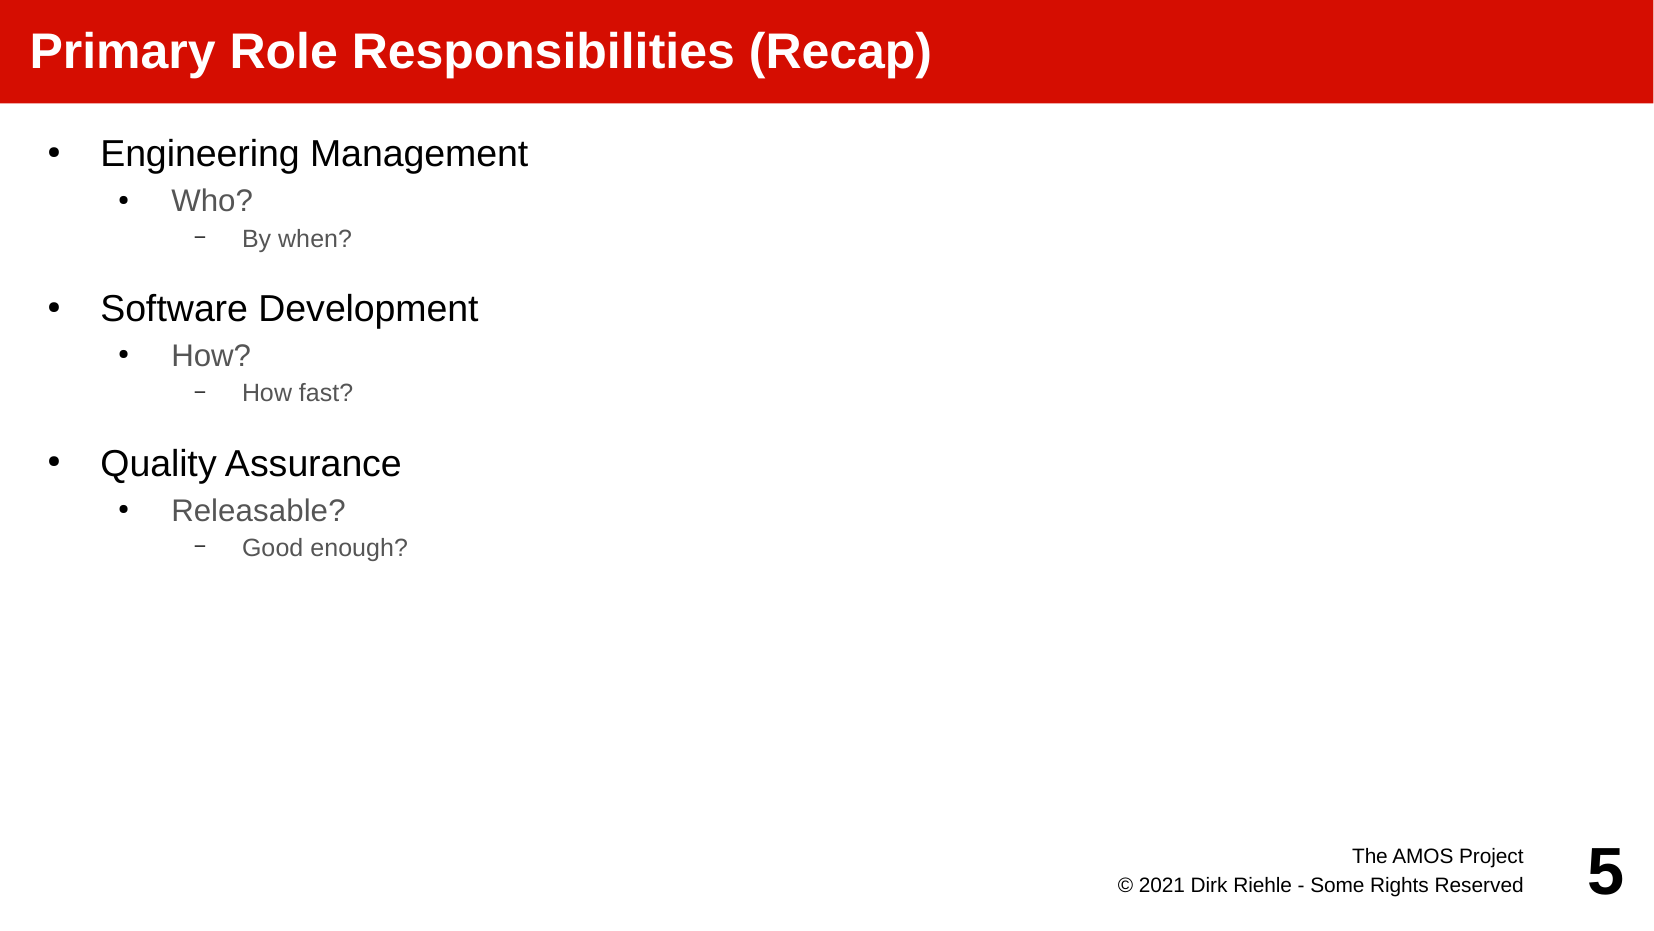

# Primary Role Responsibilities (Recap)
Engineering Management
Who?
By when?
Software Development
How?
How fast?
Quality Assurance
Releasable?
Good enough?
The AMOS Project
5
© 2021 Dirk Riehle - Some Rights Reserved